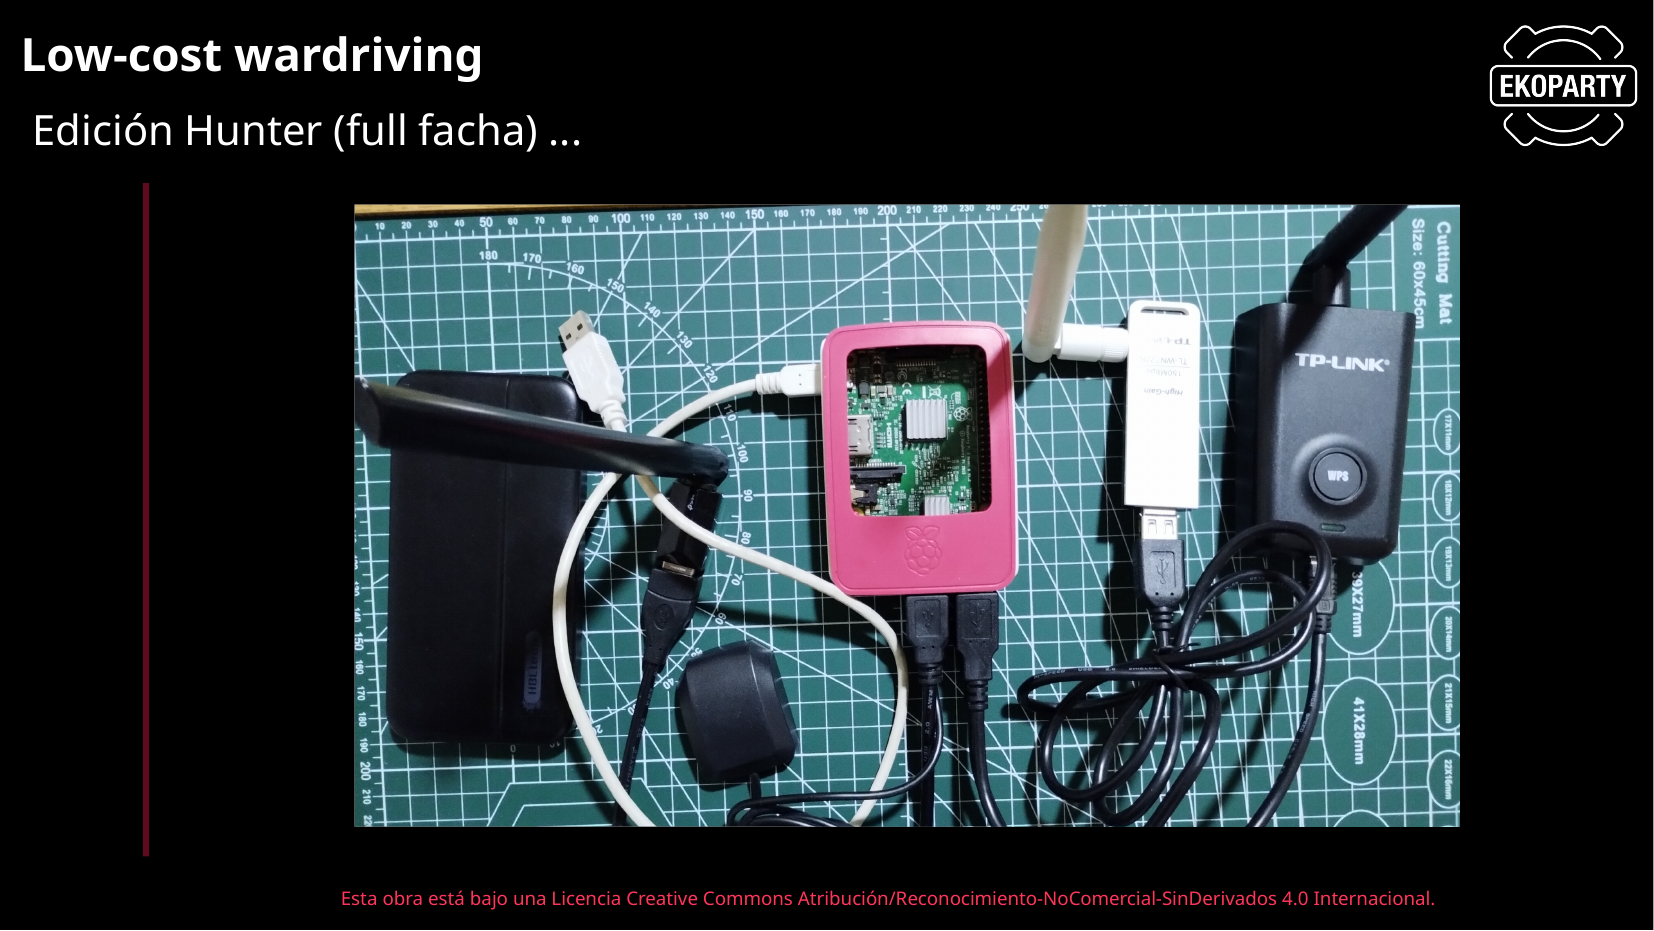

Low-cost wardriving
Edición Hunter (full facha) ...
Esta obra está bajo una Licencia Creative Commons Atribución/Reconocimiento-NoComercial-SinDerivados 4.0 Internacional.